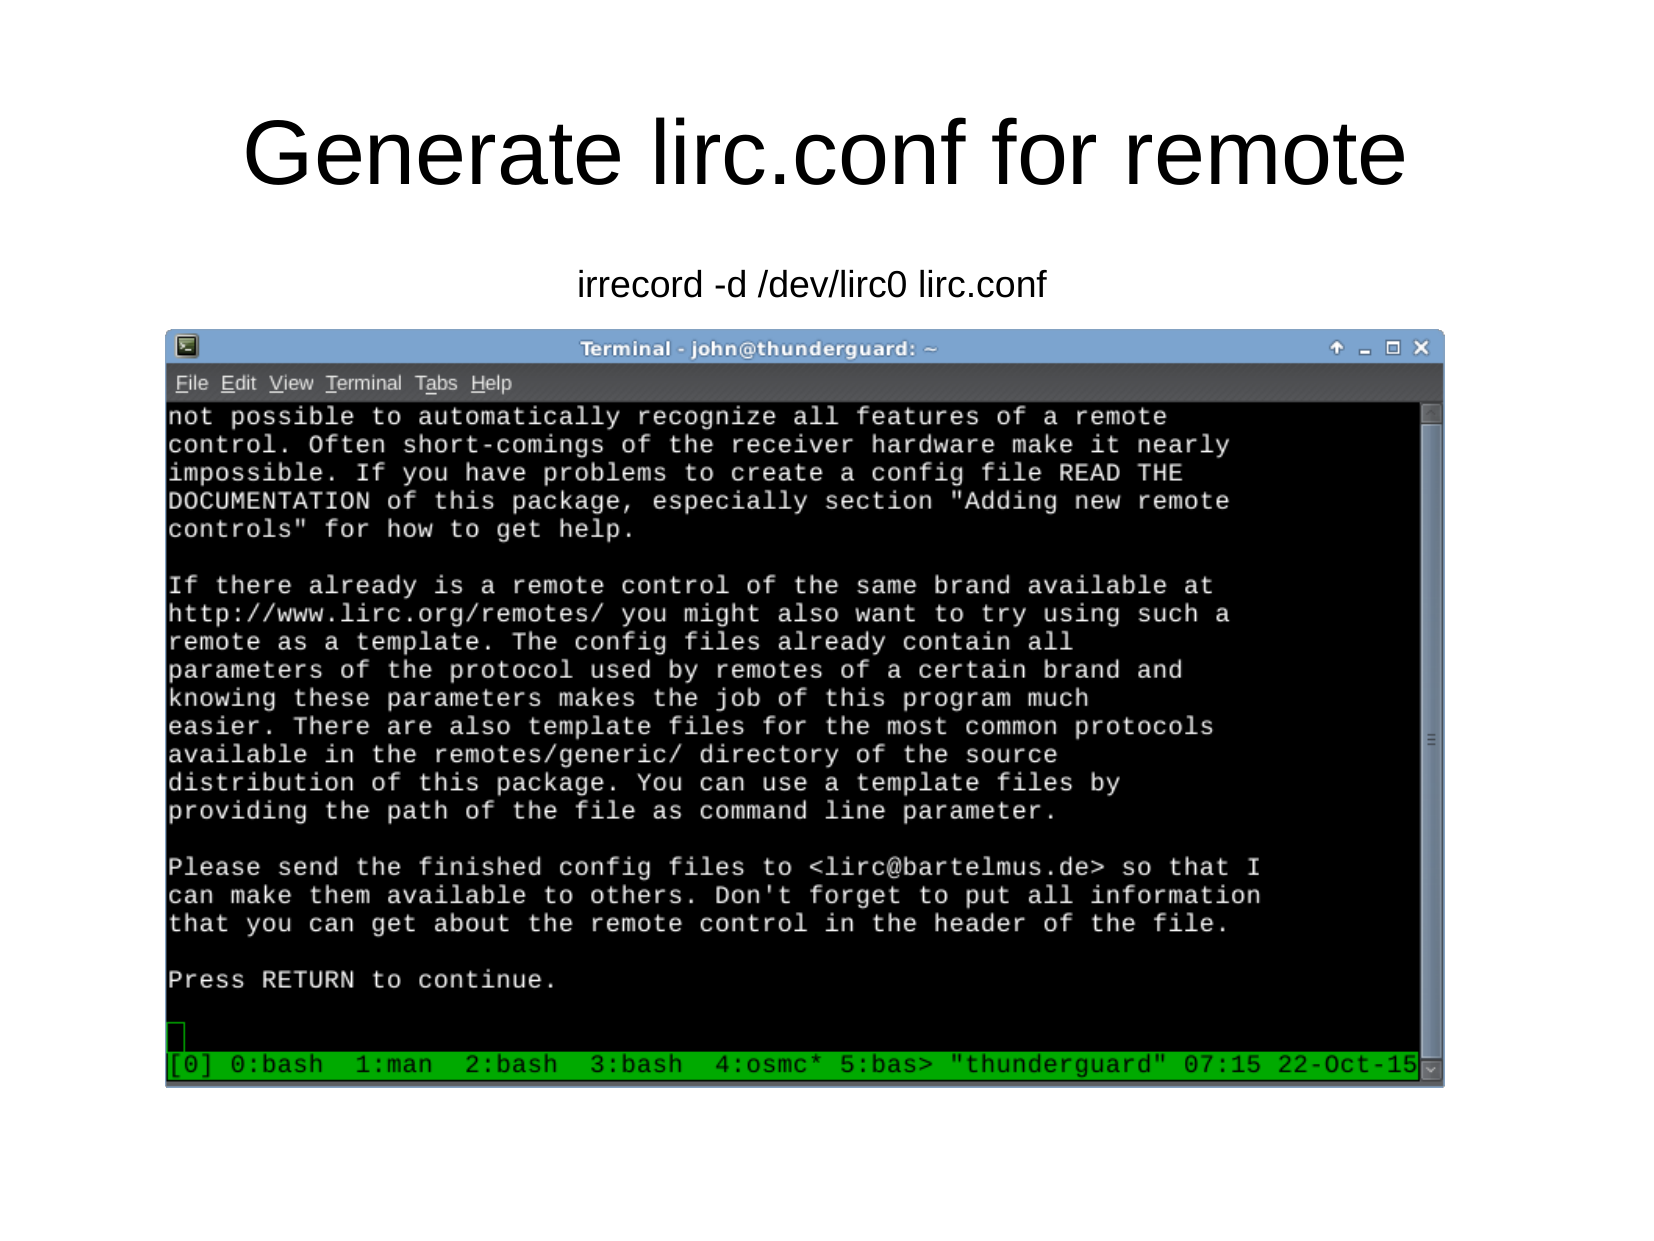

# Generate lirc.conf for remote
irrecord -d /dev/lirc0 lirc.conf